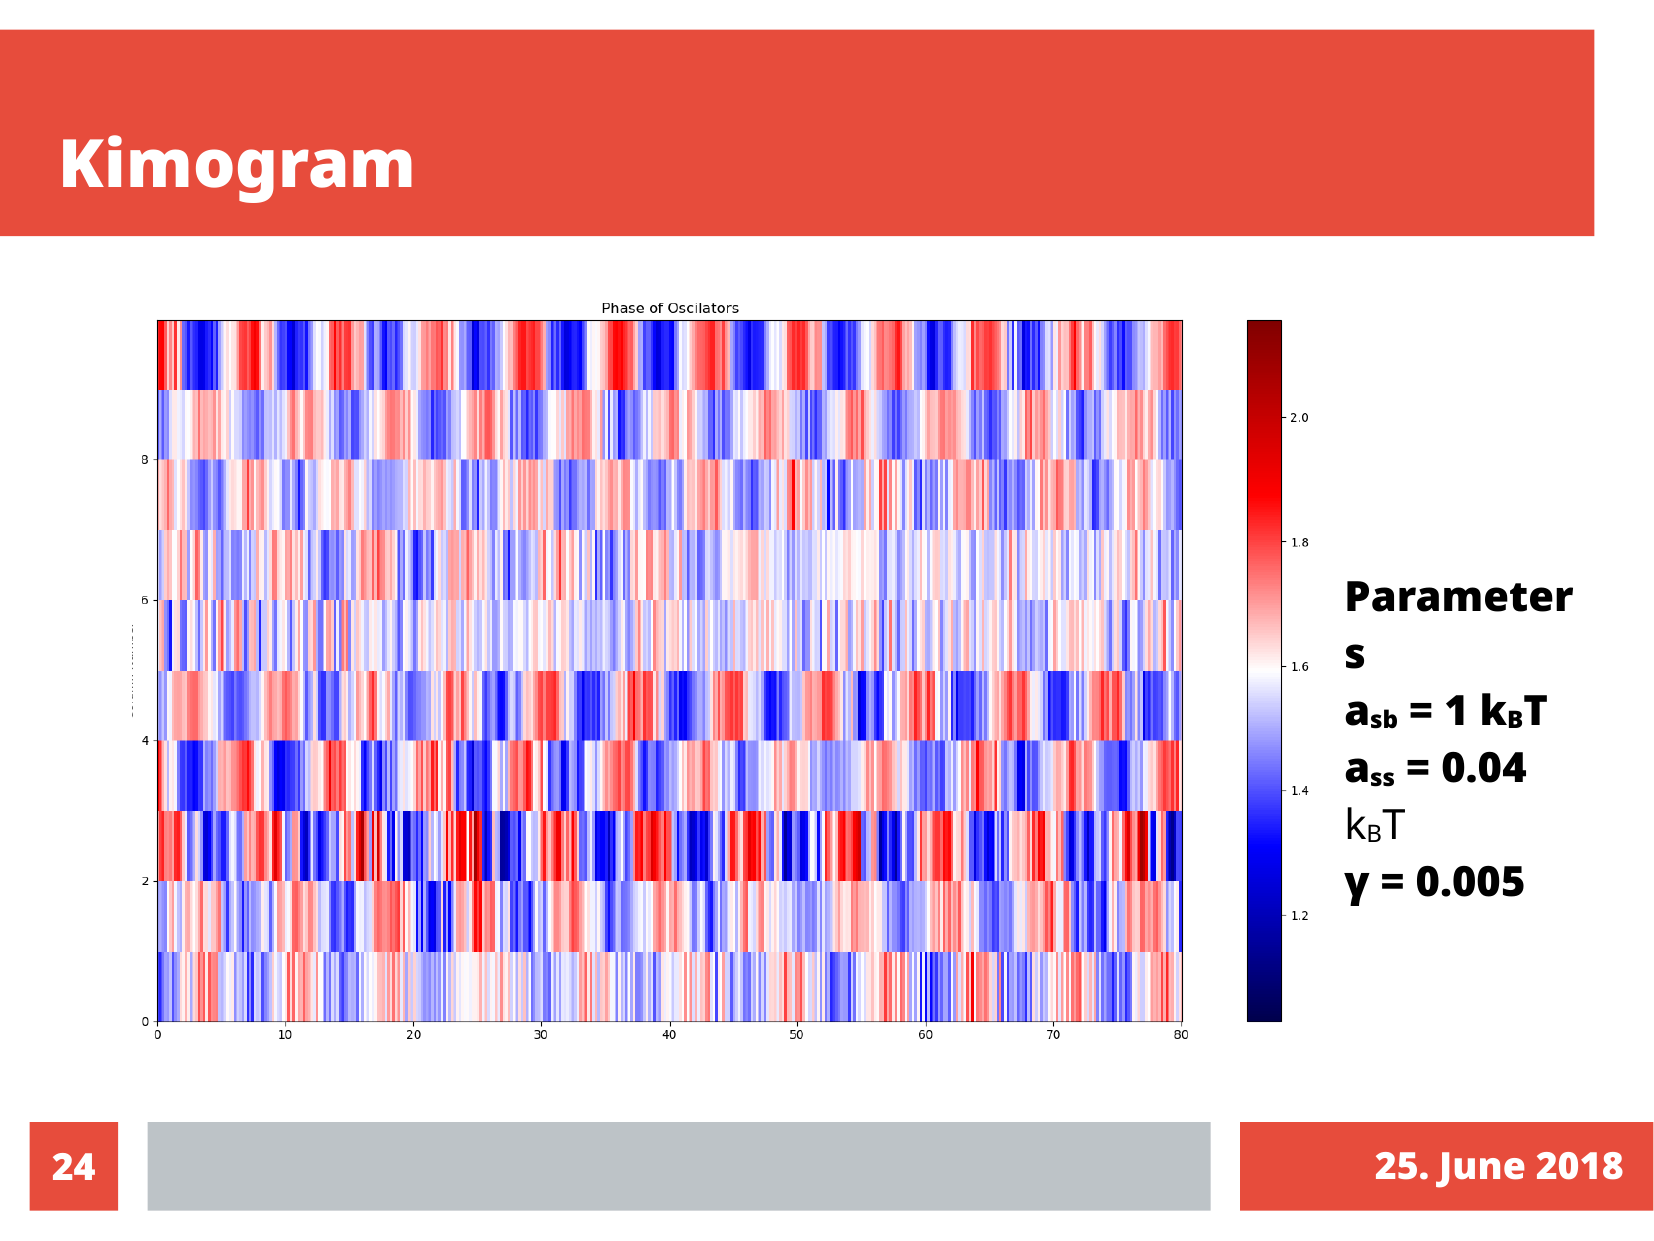

# Kimogram
Parameters
asb = 1 kBT
ass = 0.04 kBT
γ = 0.005
24
25. June 2018